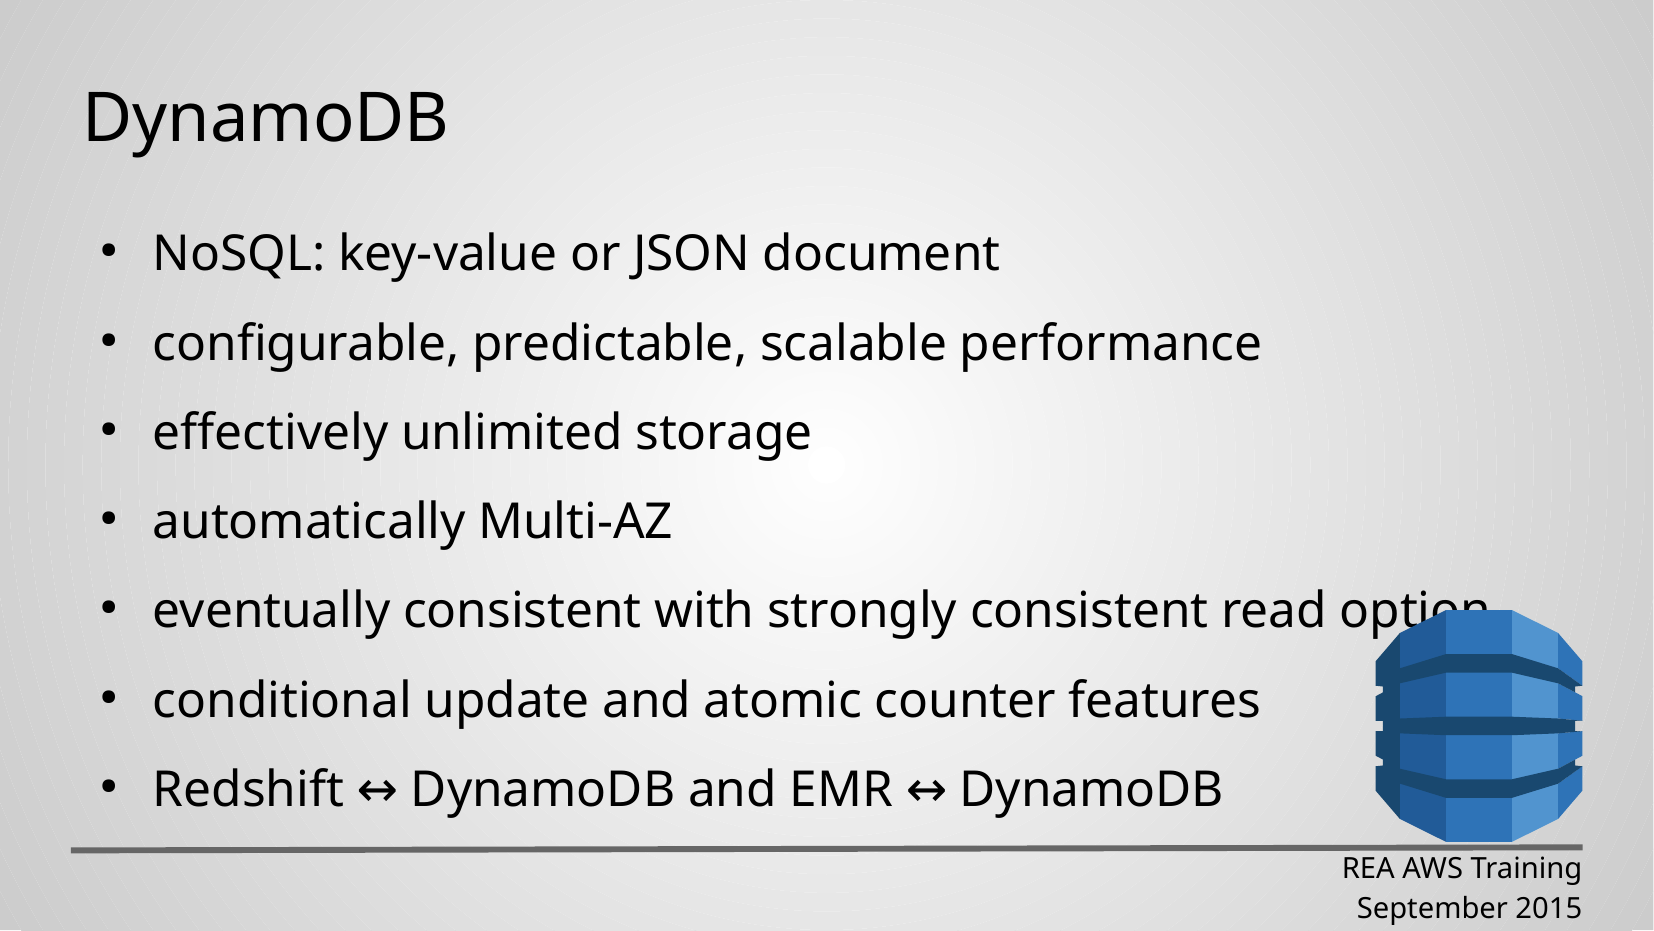

# DynamoDB
NoSQL: key-value or JSON document
configurable, predictable, scalable performance
effectively unlimited storage
automatically Multi-AZ
eventually consistent with strongly consistent read option
conditional update and atomic counter features
Redshift ↔ DynamoDB and EMR ↔ DynamoDB